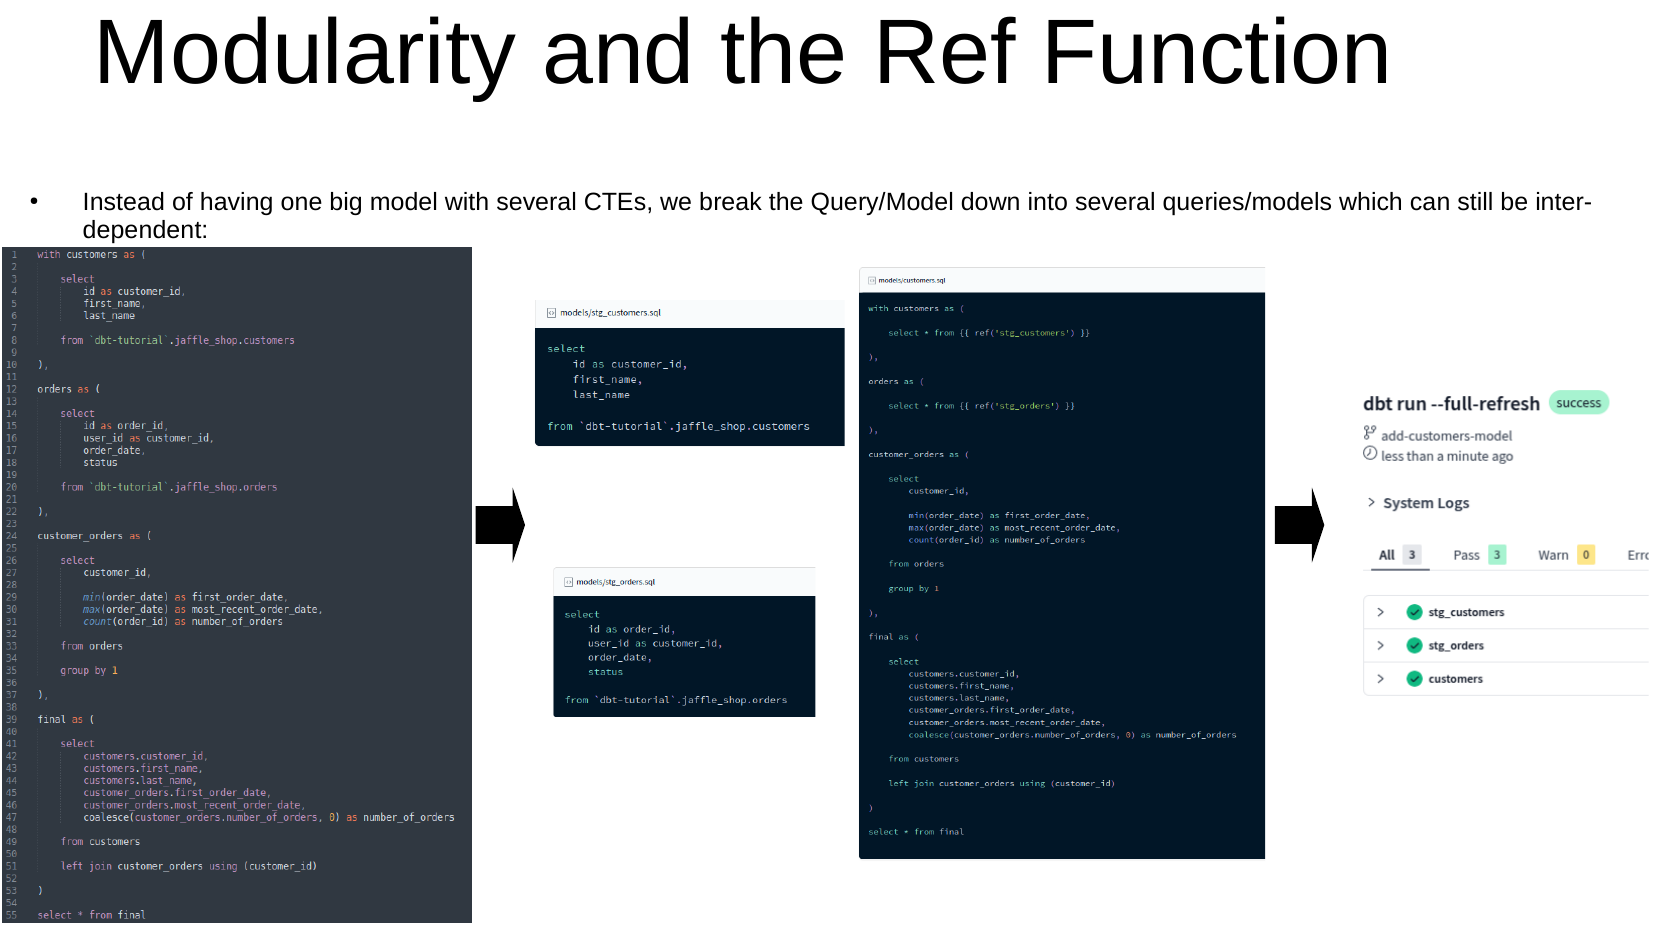

# Modularity and the Ref Function
Instead of having one big model with several CTEs, we break the Query/Model down into several queries/models which can still be inter-dependent: